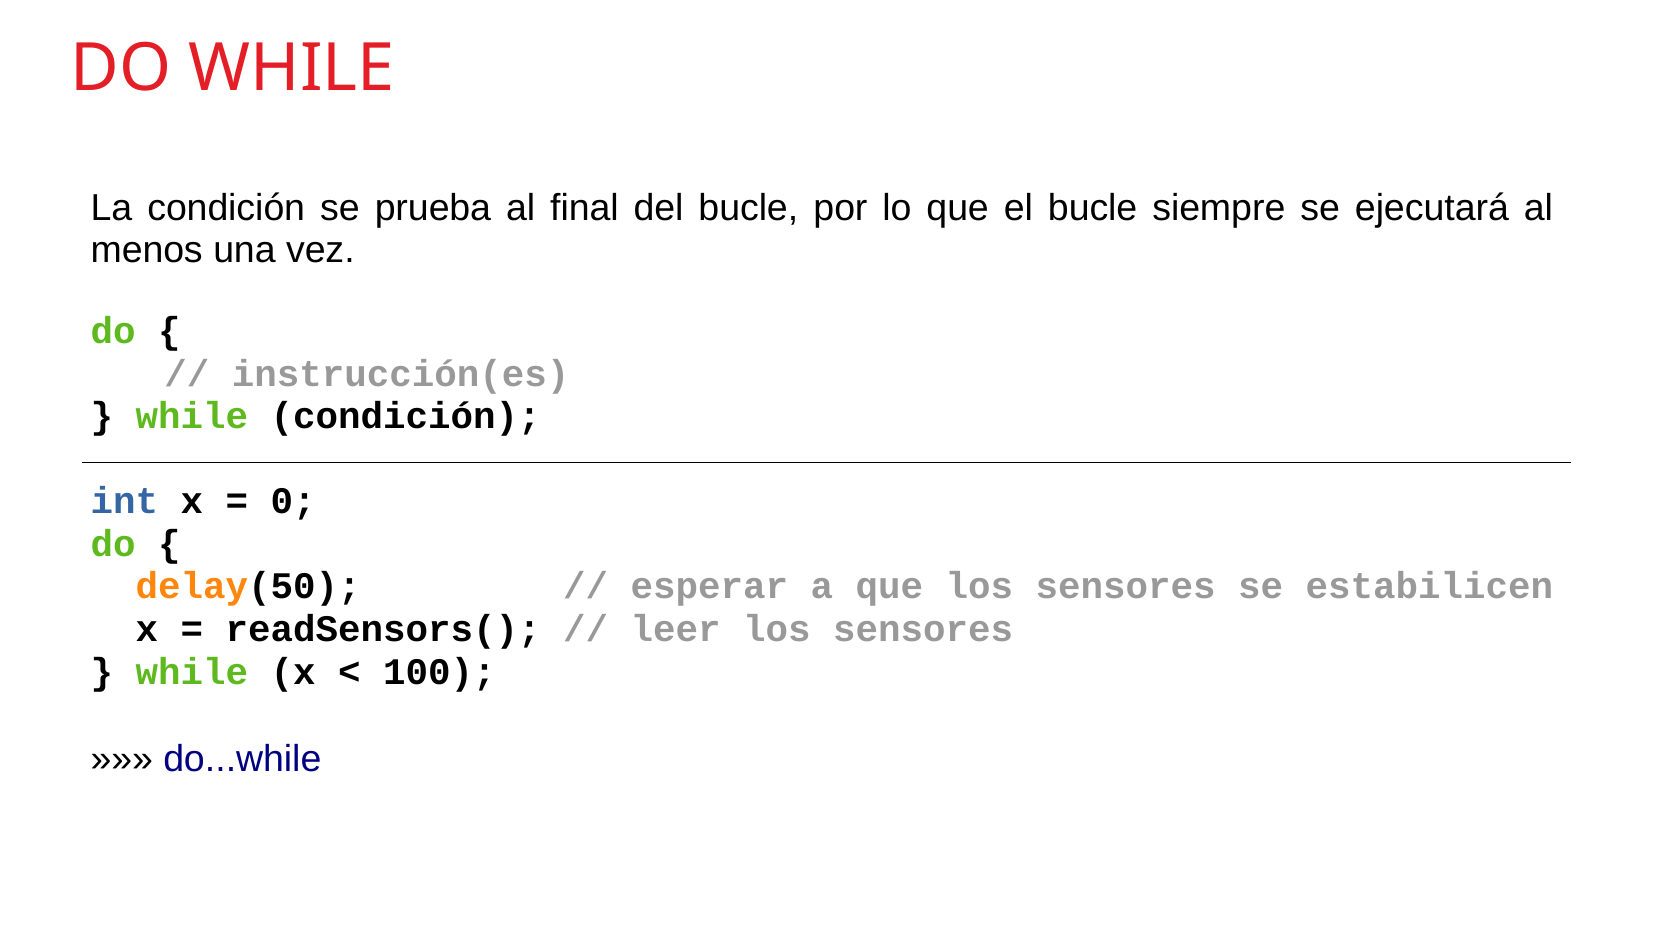

# DO WHILE
La condición se prueba al final del bucle, por lo que el bucle siempre se ejecutará al menos una vez.
do {
	// instrucción(es)
} while (condición);
int x = 0;
do {
 delay(50); // esperar a que los sensores se estabilicen
 x = readSensors(); // leer los sensores
} while (x < 100);
»»» do...while